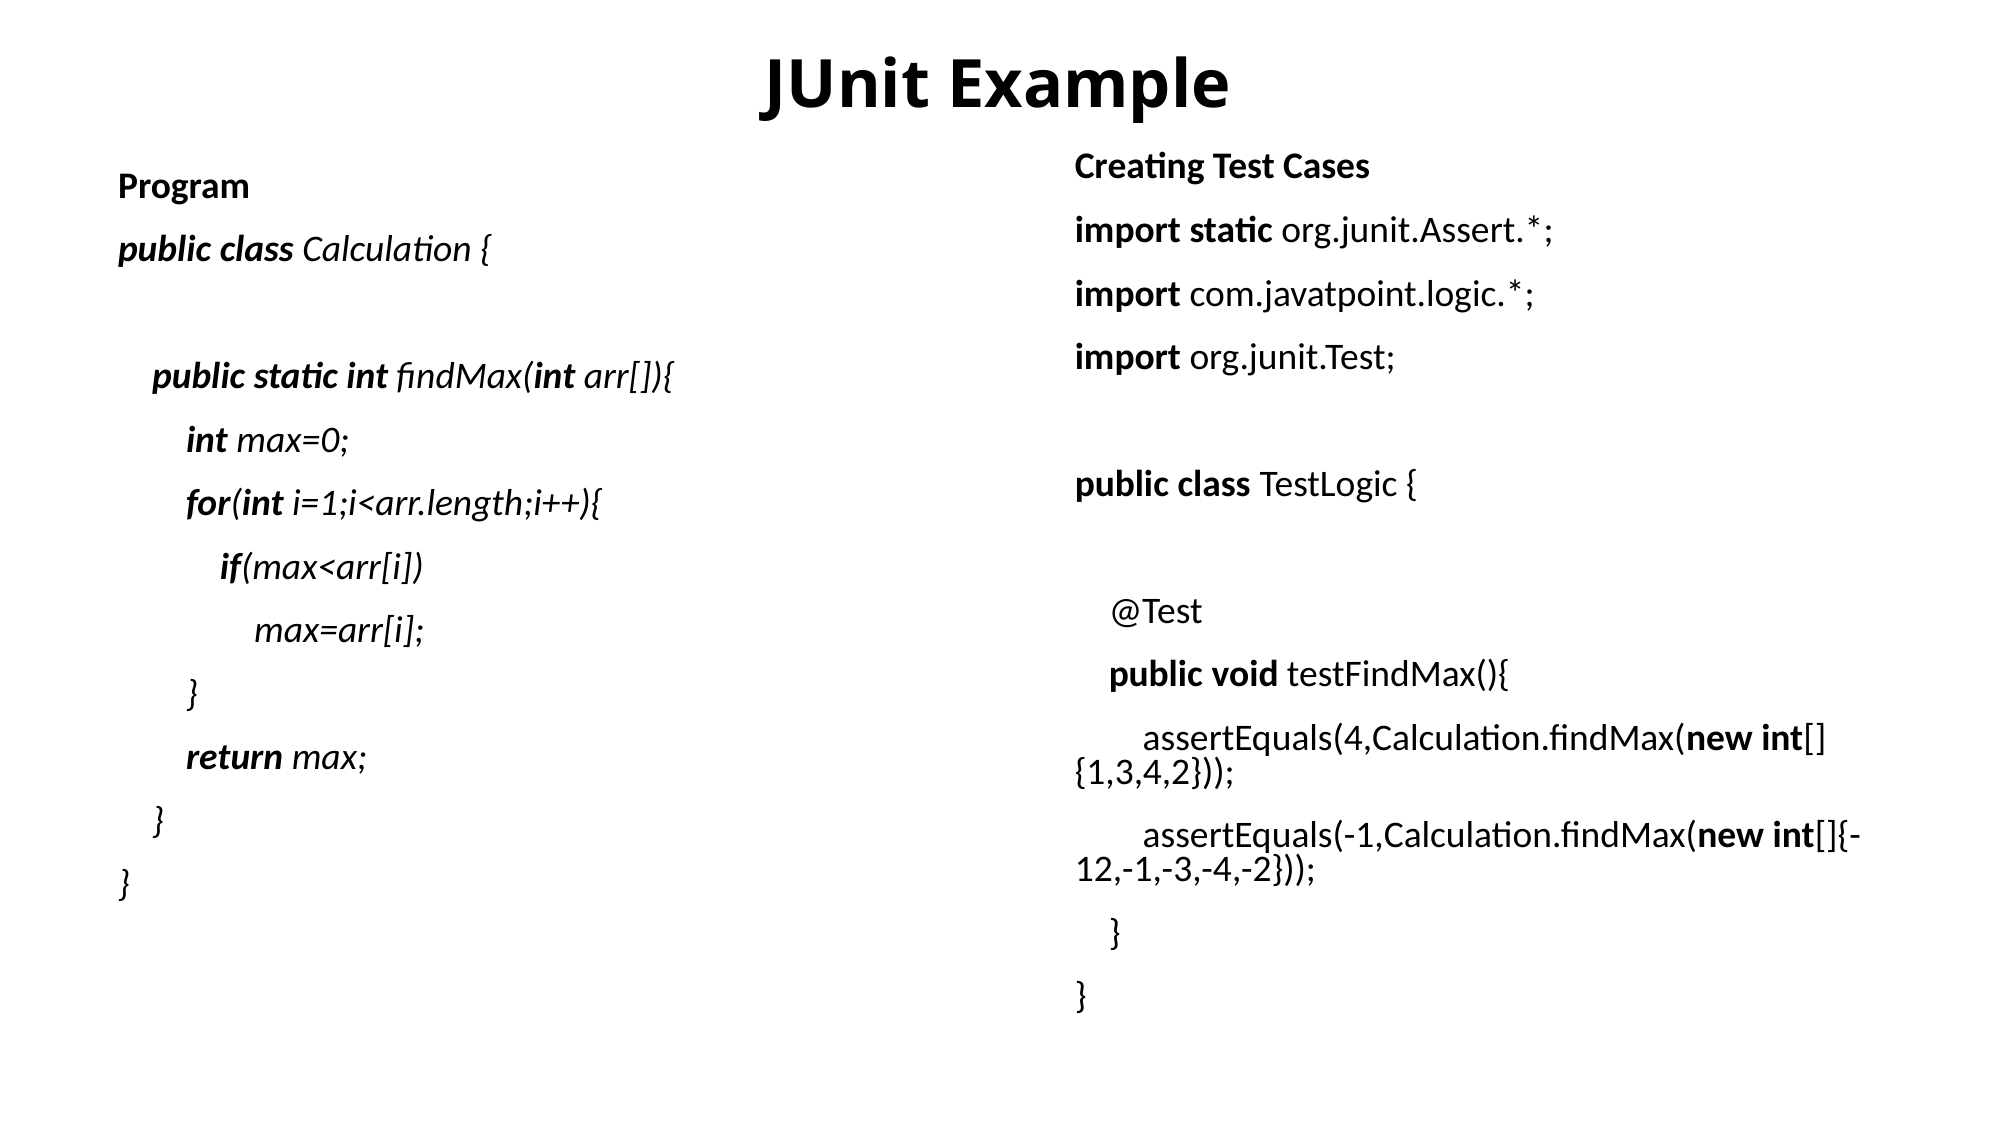

JUnit Example
Creating Test Cases
import static org.junit.Assert.*;
import com.javatpoint.logic.*;
import org.junit.Test;
public class TestLogic {
    @Test
    public void testFindMax(){
        assertEquals(4,Calculation.findMax(new int[]{1,3,4,2}));
        assertEquals(-1,Calculation.findMax(new int[]{-12,-1,-3,-4,-2}));
    }
}
# Program
public class Calculation {
    public static int findMax(int arr[]){
        int max=0;
        for(int i=1;i<arr.length;i++){
            if(max<arr[i])
                max=arr[i];
        }
        return max;
    }
}